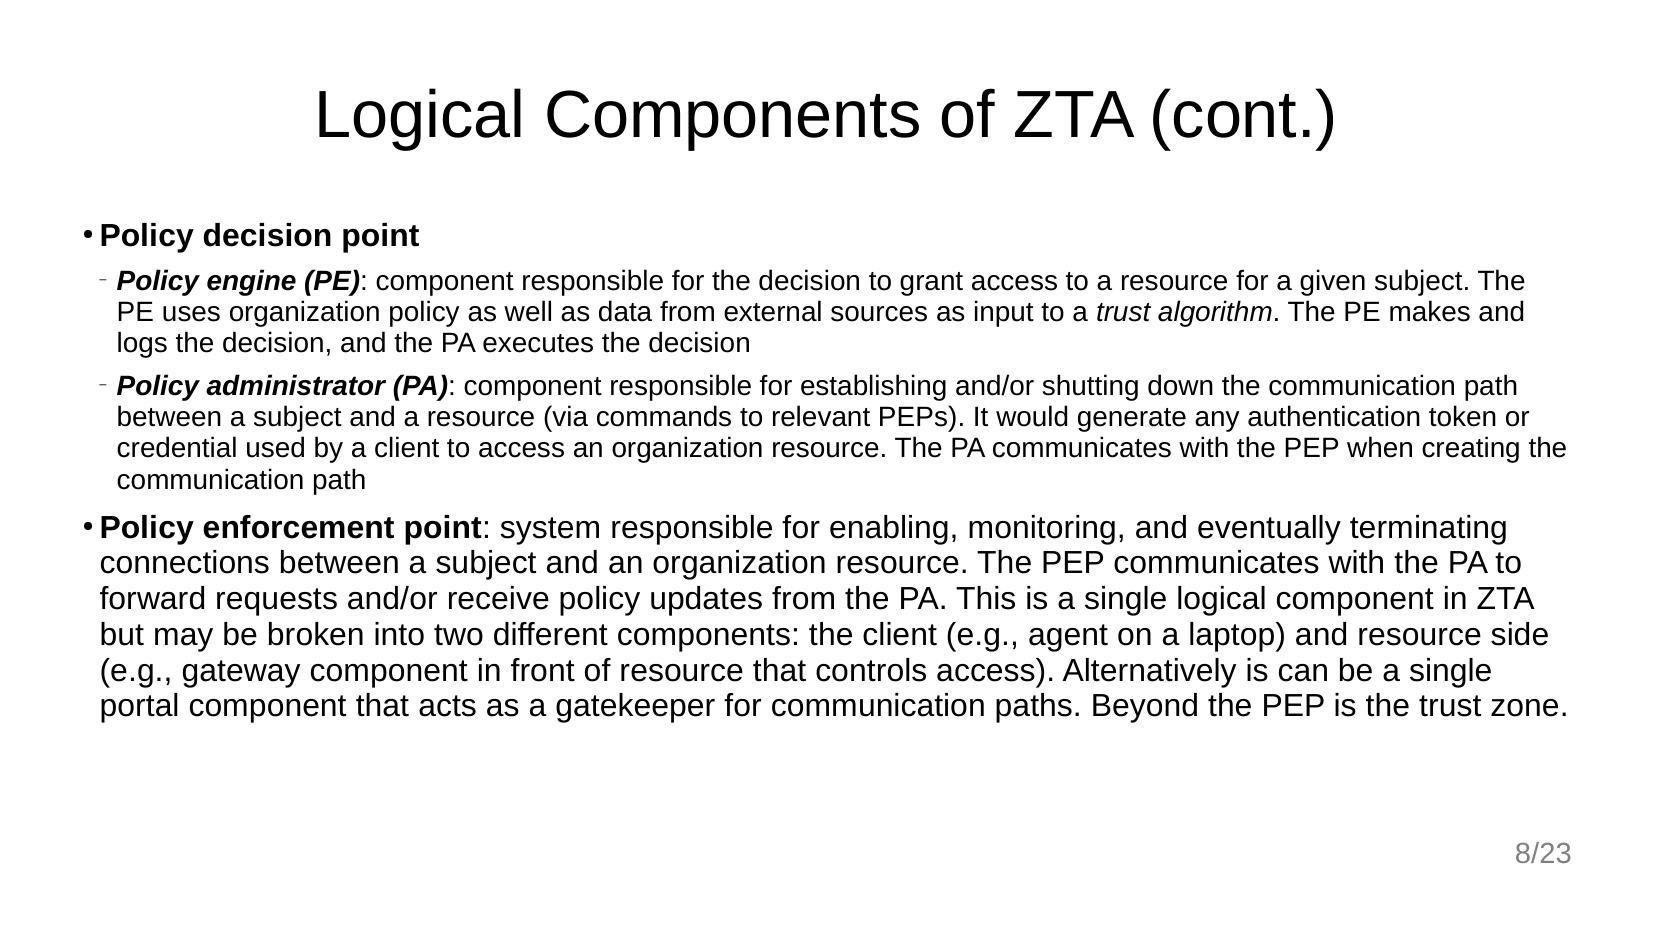

# Logical Components of ZTA (cont.)
Policy decision point
Policy engine (PE): component responsible for the decision to grant access to a resource for a given subject. The PE uses organization policy as well as data from external sources as input to a trust algorithm. The PE makes and logs the decision, and the PA executes the decision
Policy administrator (PA): component responsible for establishing and/or shutting down the communication path between a subject and a resource (via commands to relevant PEPs). It would generate any authentication token or credential used by a client to access an organization resource. The PA communicates with the PEP when creating the communication path
Policy enforcement point: system responsible for enabling, monitoring, and eventually terminating connections between a subject and an organization resource. The PEP communicates with the PA to forward requests and/or receive policy updates from the PA. This is a single logical component in ZTA but may be broken into two different components: the client (e.g., agent on a laptop) and resource side (e.g., gateway component in front of resource that controls access). Alternatively is can be a single portal component that acts as a gatekeeper for communication paths. Beyond the PEP is the trust zone.